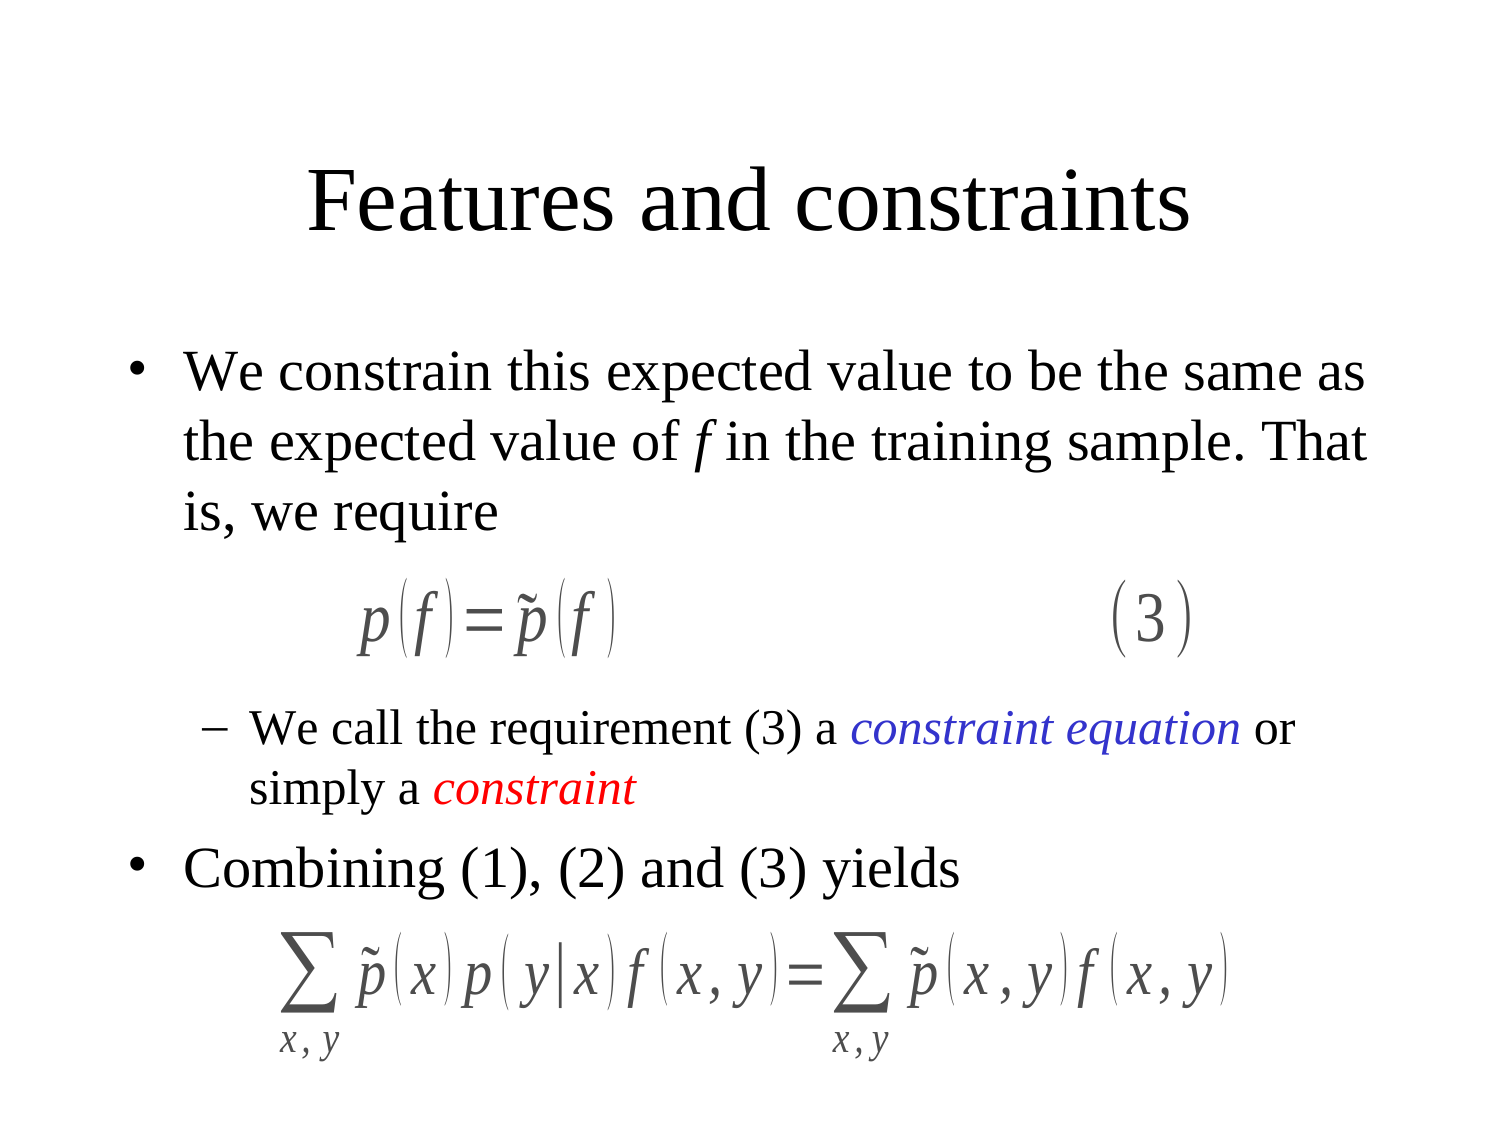

# Features and constraints
We constrain this expected value to be the same as the expected value of f in the training sample. That is, we require
We call the requirement (3) a constraint equation or simply a constraint
Combining (1), (2) and (3) yields